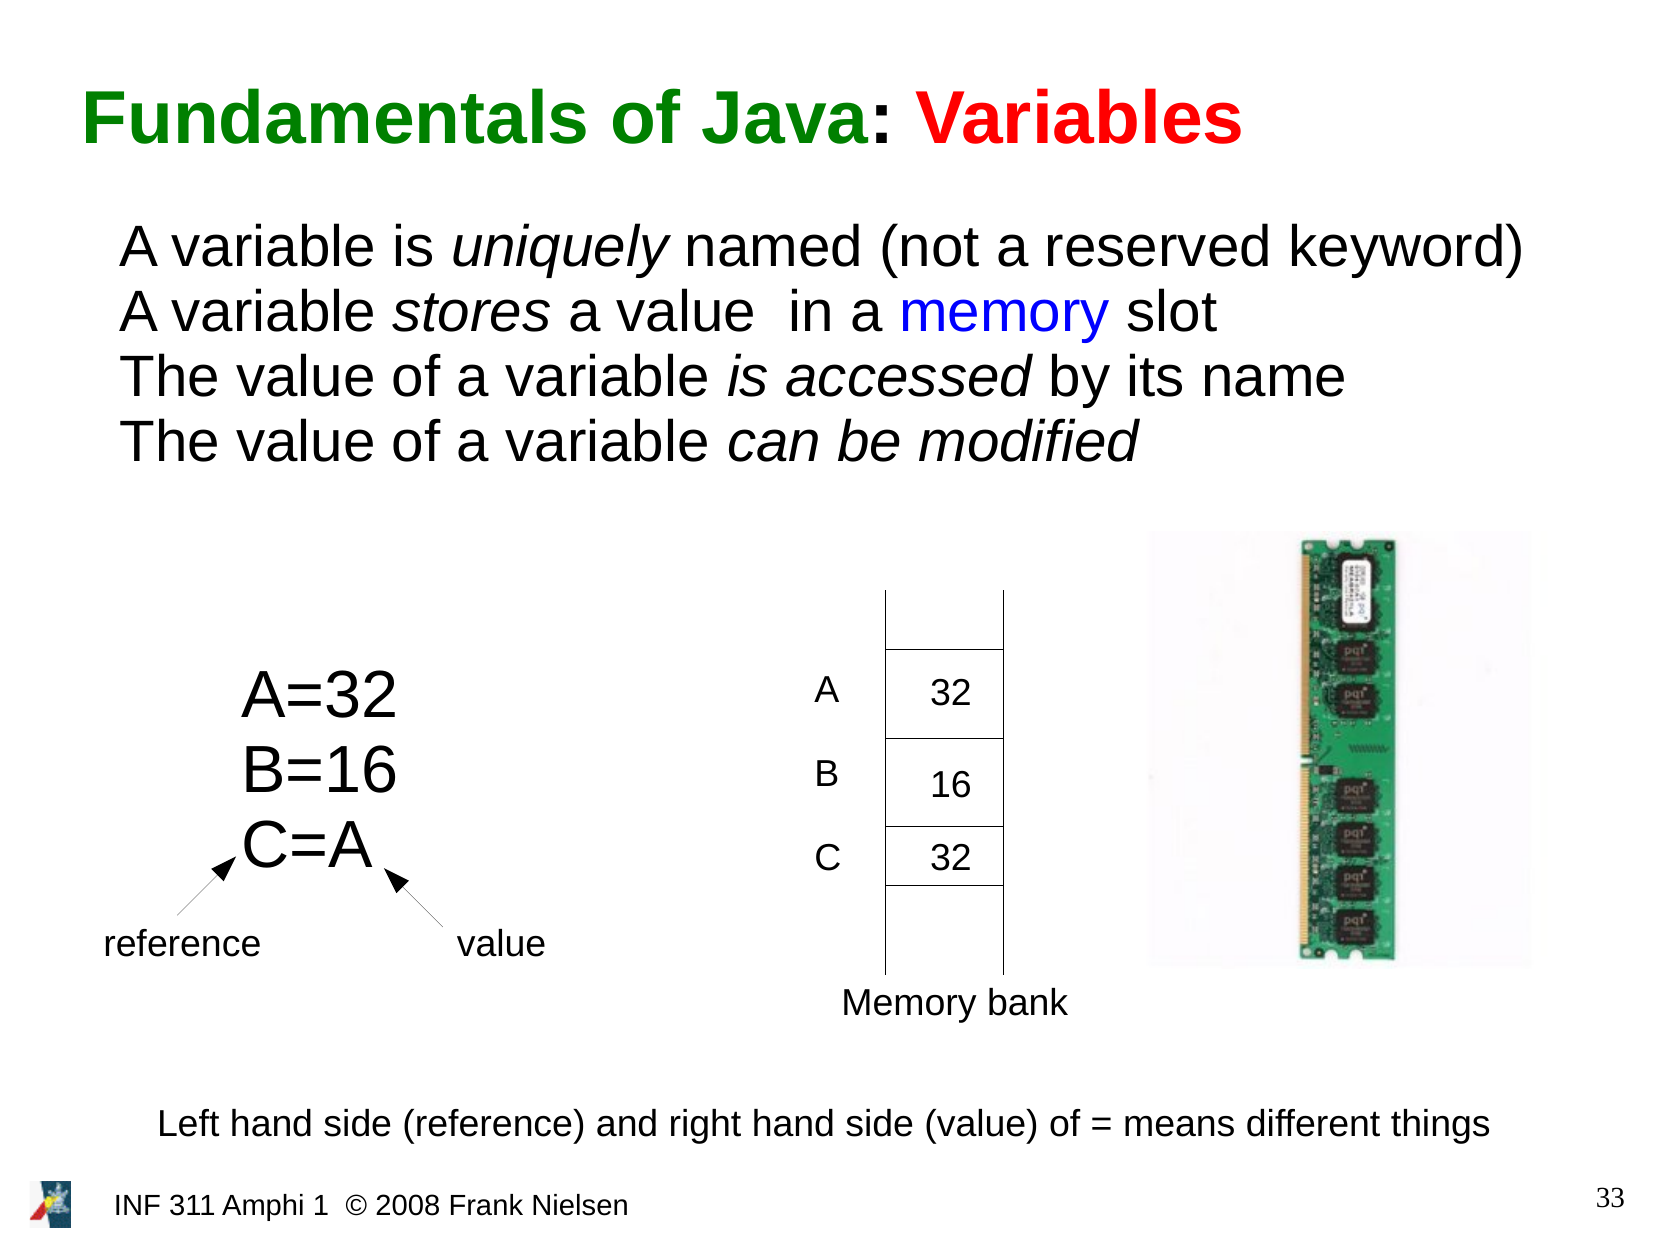

Fundamentals of Java: Variables
 A variable is uniquely named (not a reserved keyword)
 A variable stores a value in a memory slot
 The value of a variable is accessed by its name
 The value of a variable can be modified
A=32
B=16
C=A
A
B
C
32
16
32
reference
value
Memory bank
Left hand side (reference) and right hand side (value) of = means different things
33